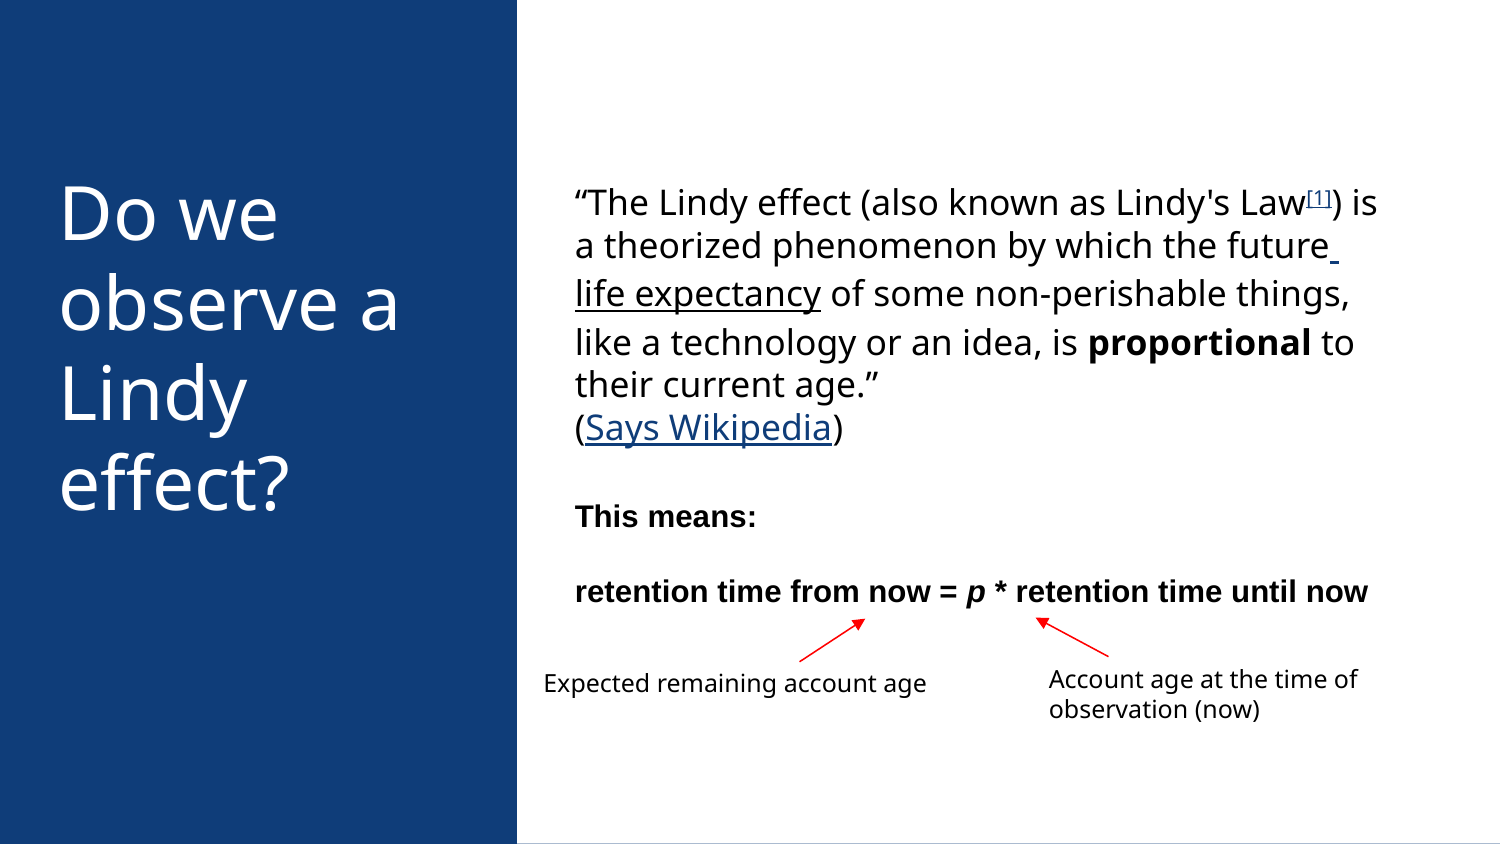

# Do we observe a Lindy effect?
“The Lindy effect (also known as Lindy's Law[1]) is a theorized phenomenon by which the future life expectancy of some non-perishable things, like a technology or an idea, is proportional to their current age.”
(Says Wikipedia)
This means:
retention time from now = p * retention time until now
Account age at the time of observation (now)
Expected remaining account age